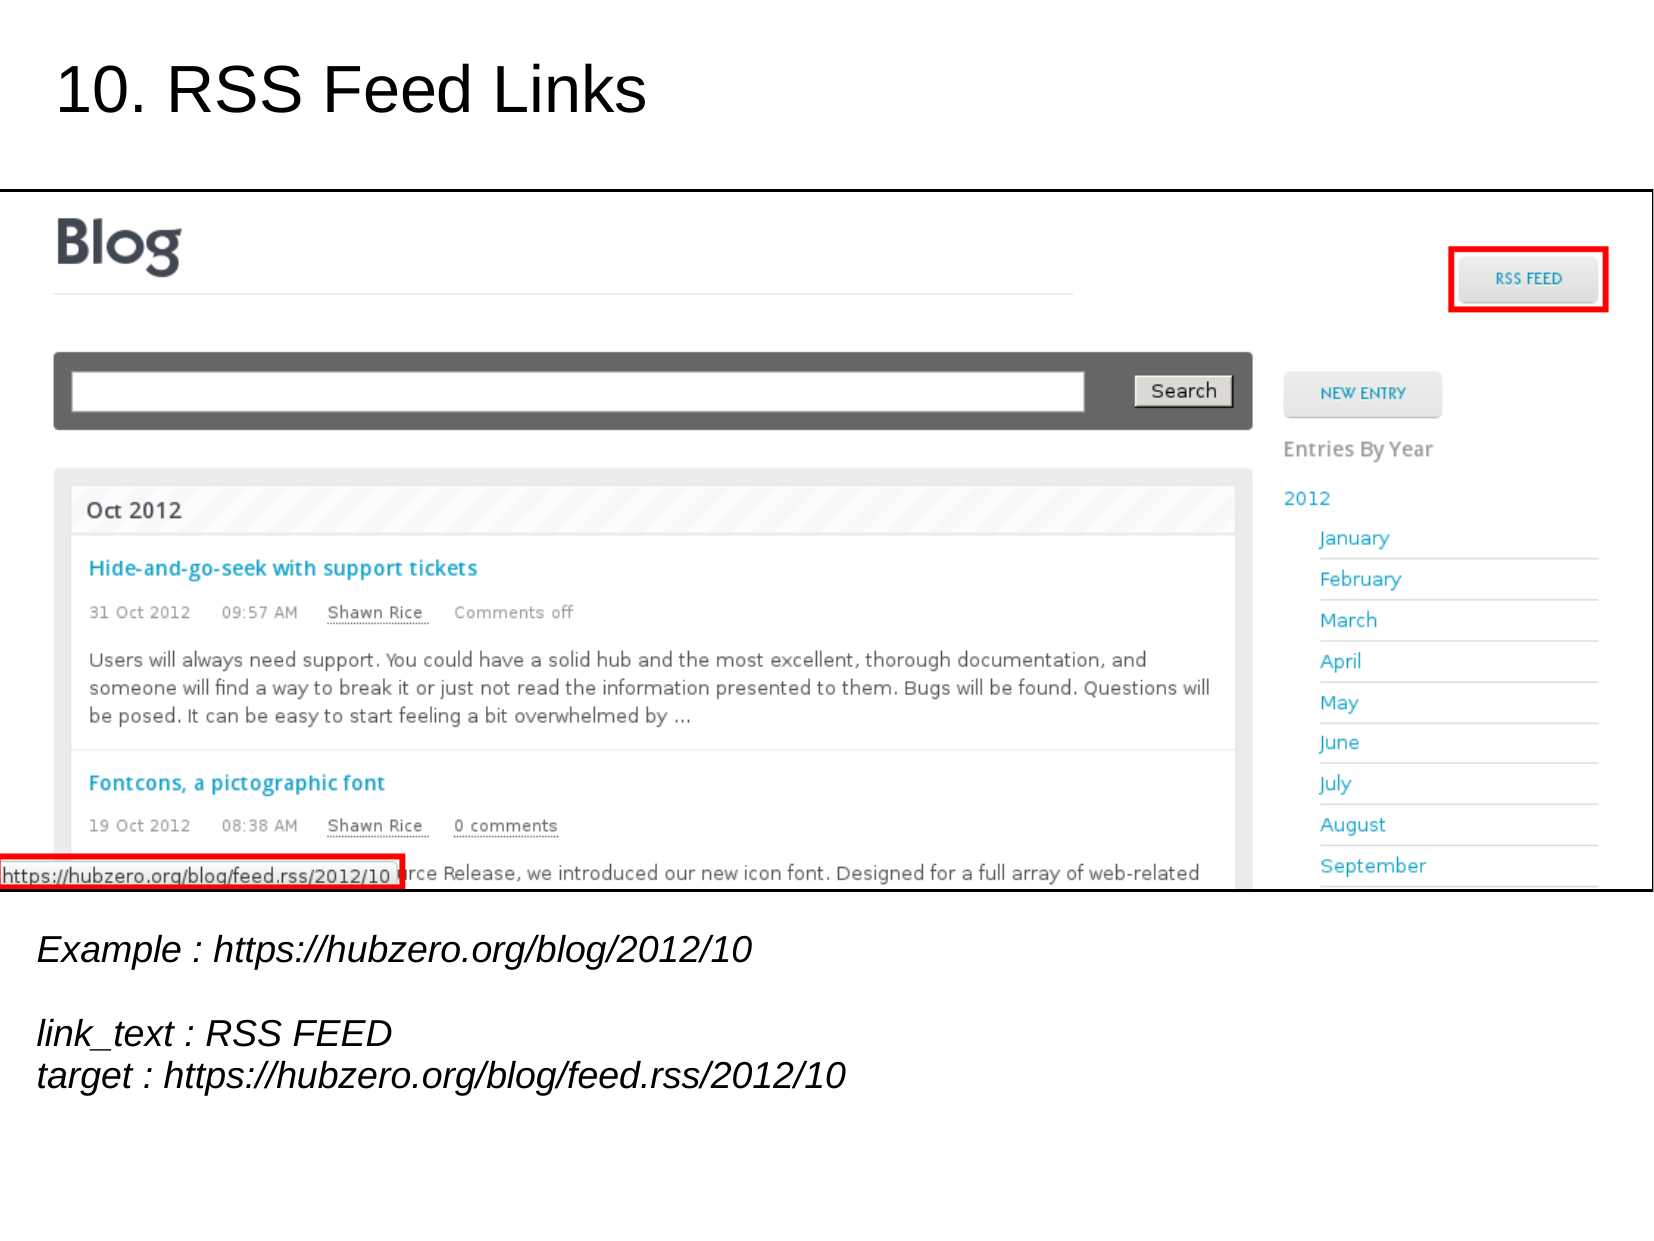

10. RSS Feed Links
Example : https://hubzero.org/blog/2012/10
link_text : RSS FEED
target : https://hubzero.org/blog/feed.rss/2012/10